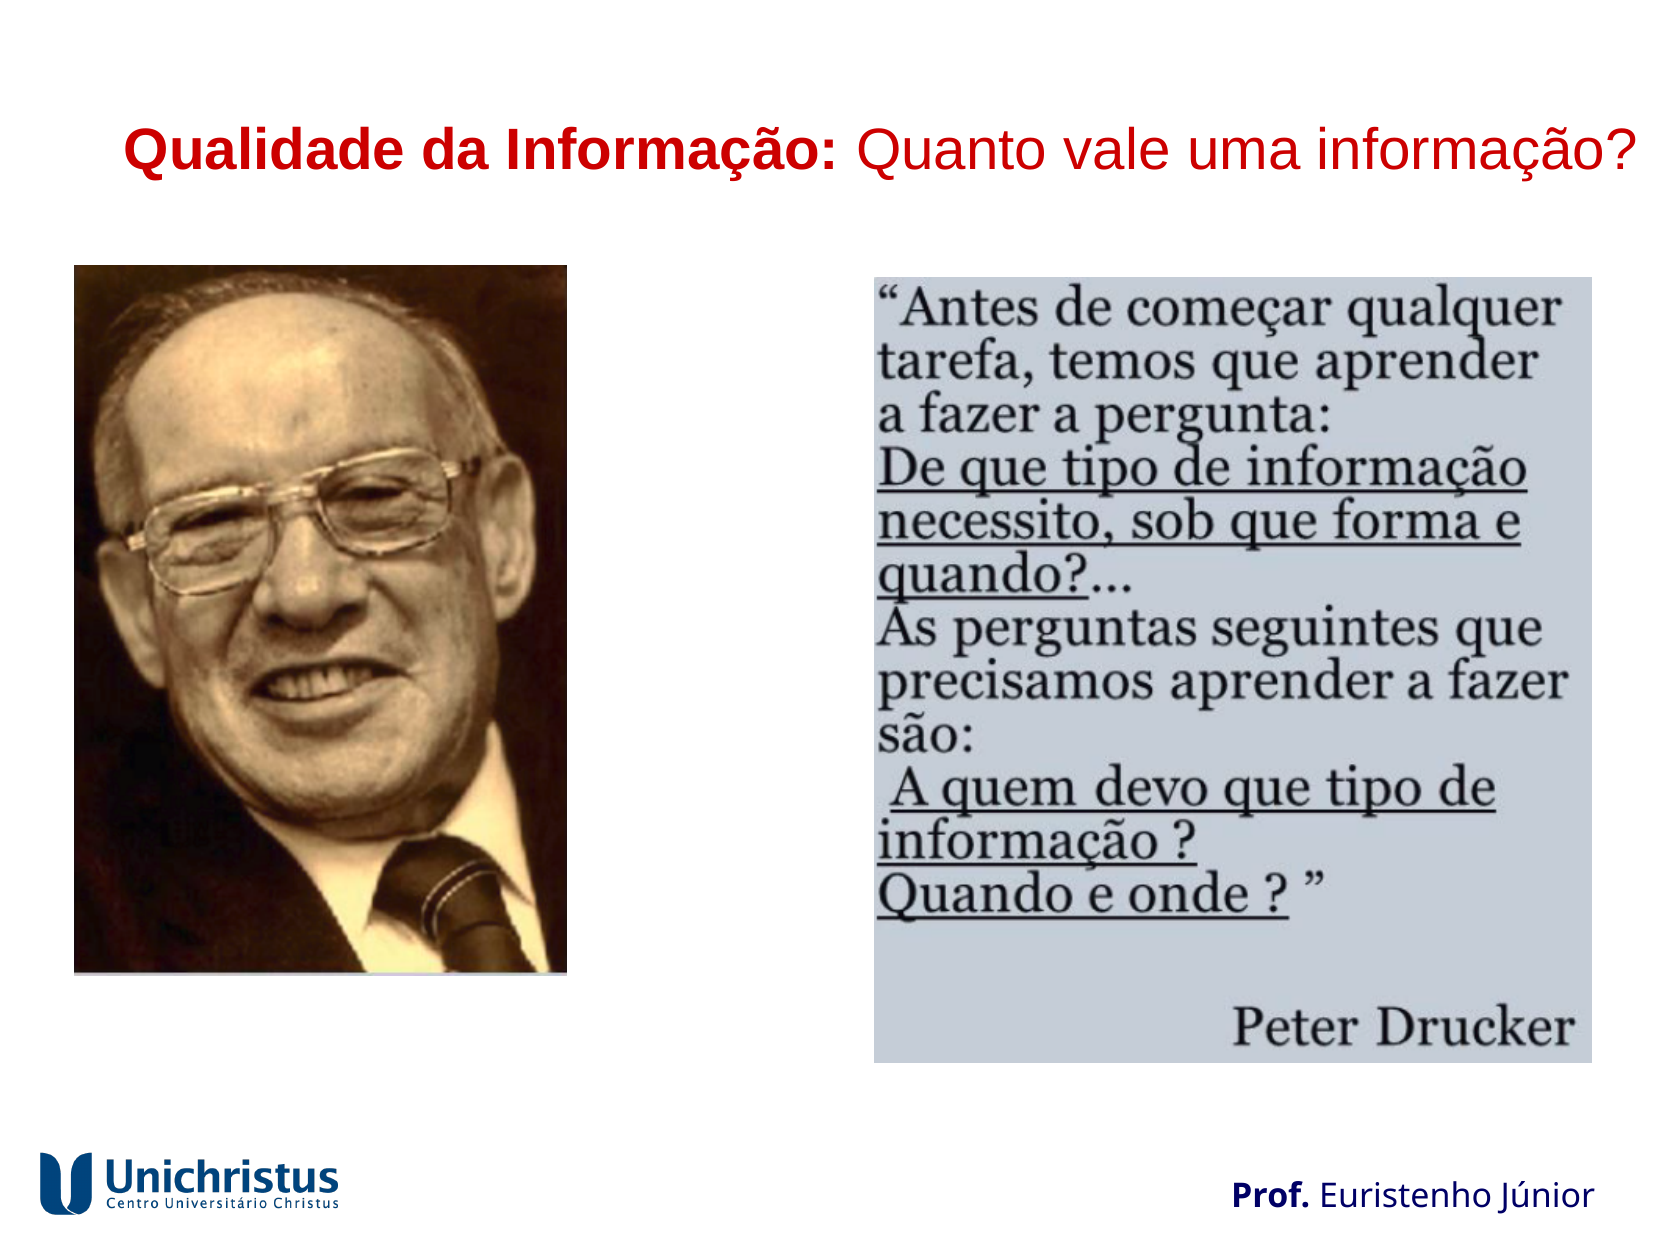

Qualidade da Informação: Quanto vale uma informação?
Prof. Euristenho Júnior